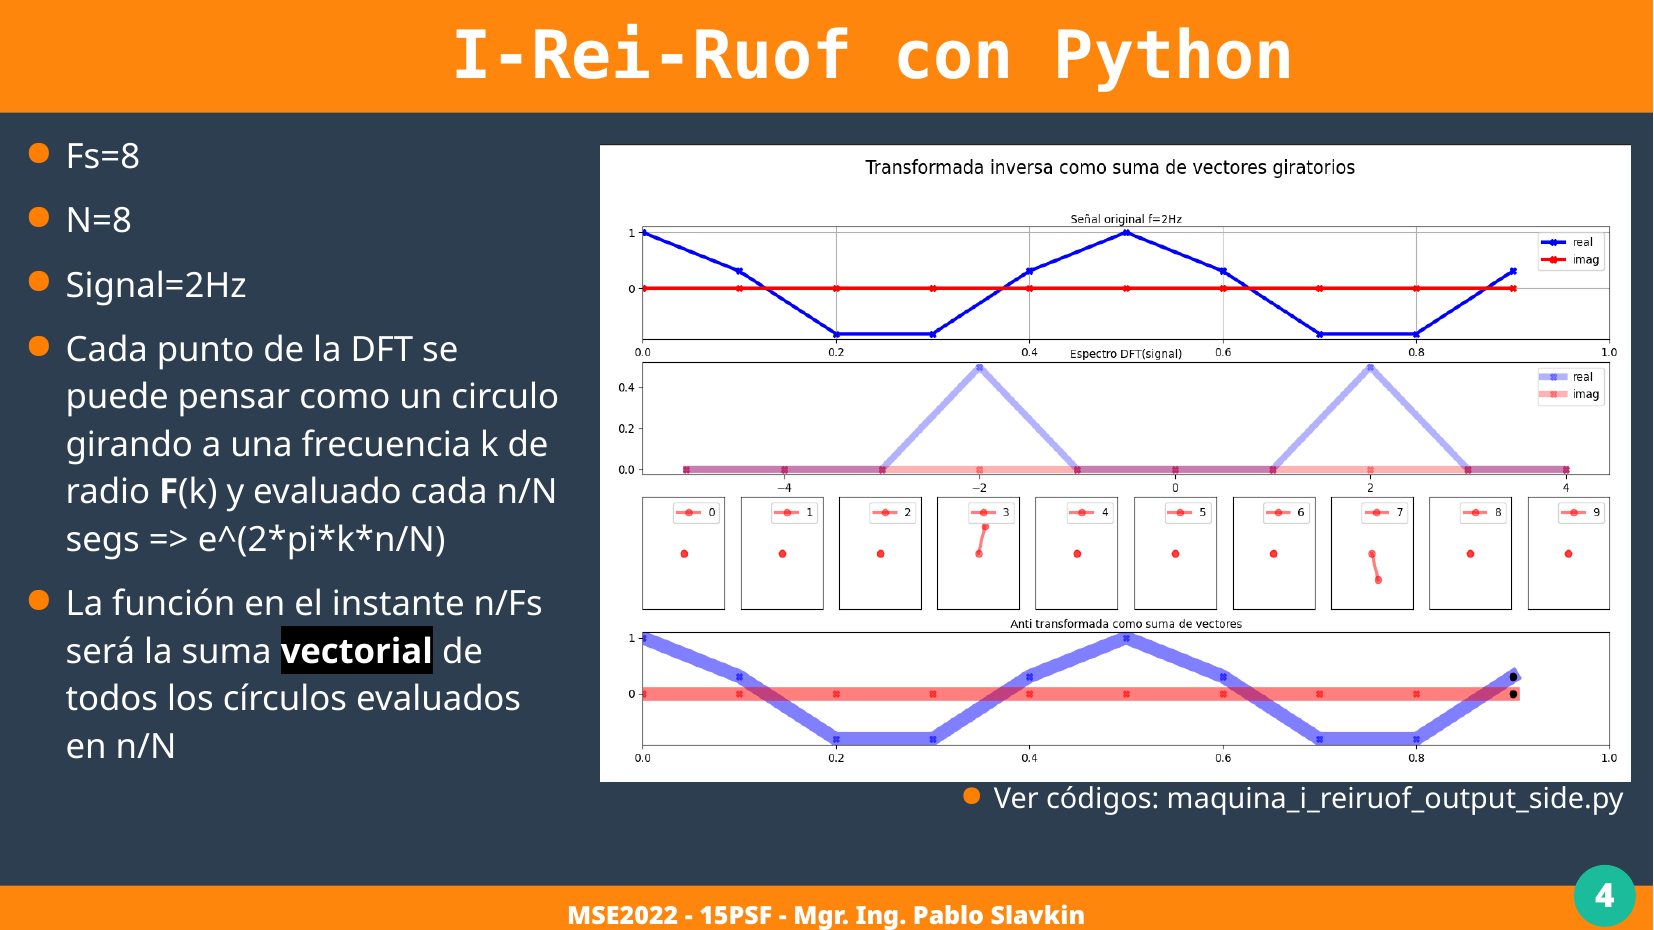

# I-Rei-Ruof con Python
Fs=8
N=8
Signal=2Hz
Cada punto de la DFT se puede pensar como un circulo girando a una frecuencia k de radio F(k) y evaluado cada n/N segs => e^(2*pi*k*n/N)
La función en el instante n/Fs será la suma vectorial de todos los círculos evaluados en n/N
Ver códigos: maquina_i_reiruof_output_side.py
MSE2022 - 15PSF - Mgr. Ing. Pablo Slavkin